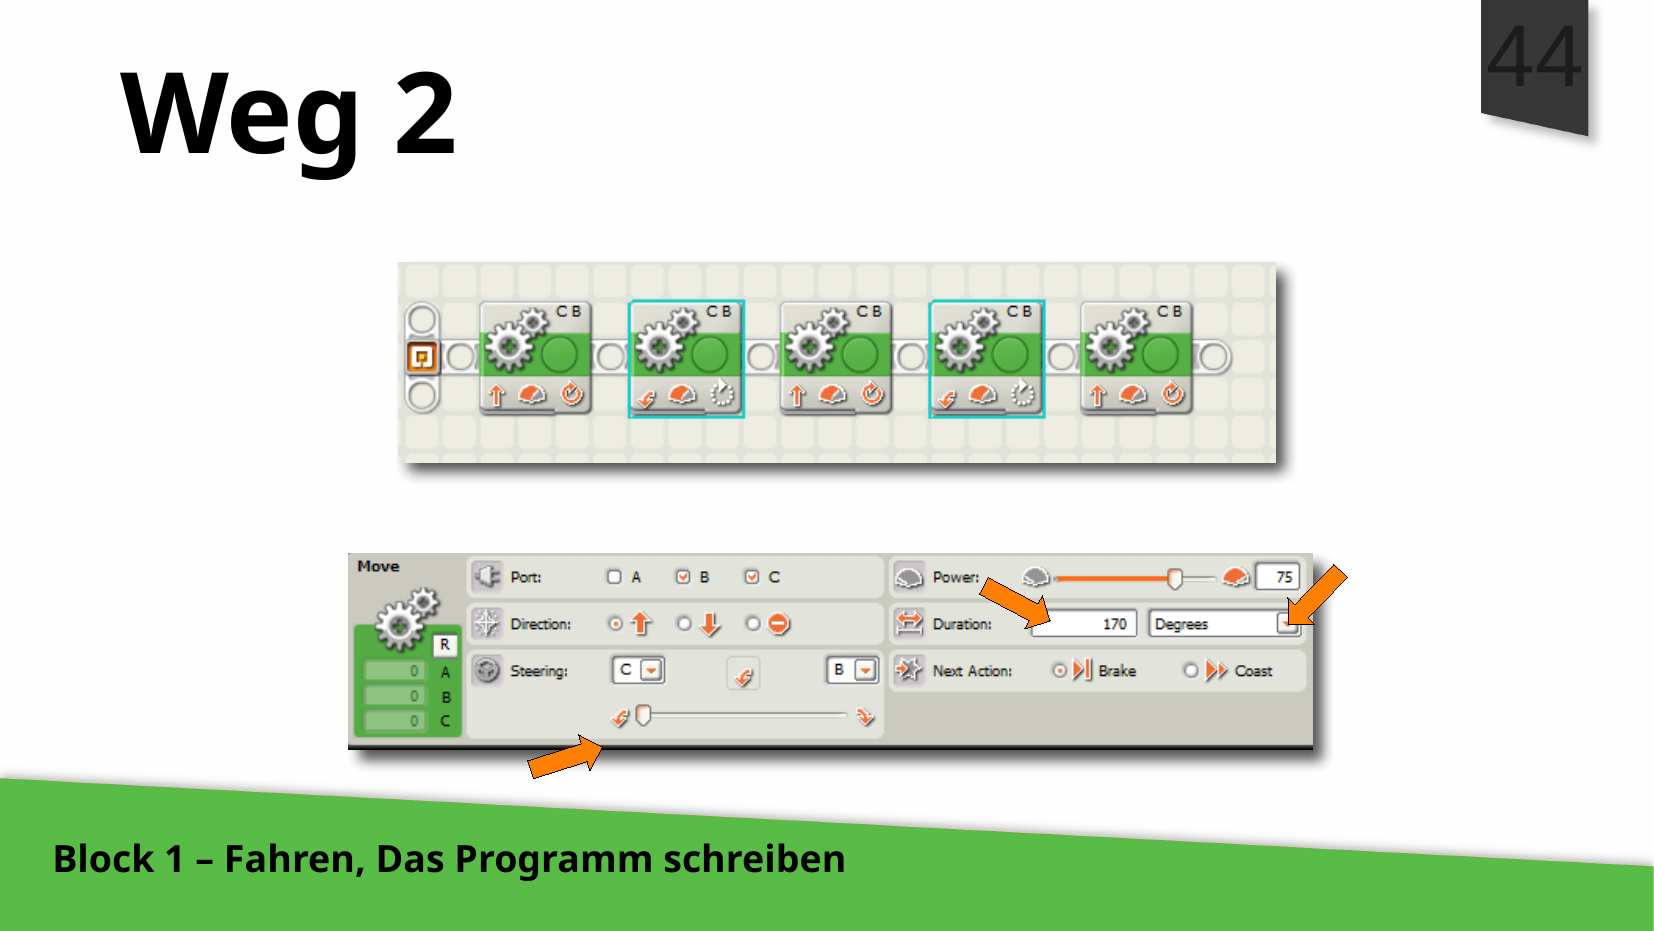

# Weg 2
Block 1 – Fahren, Das Programm schreiben